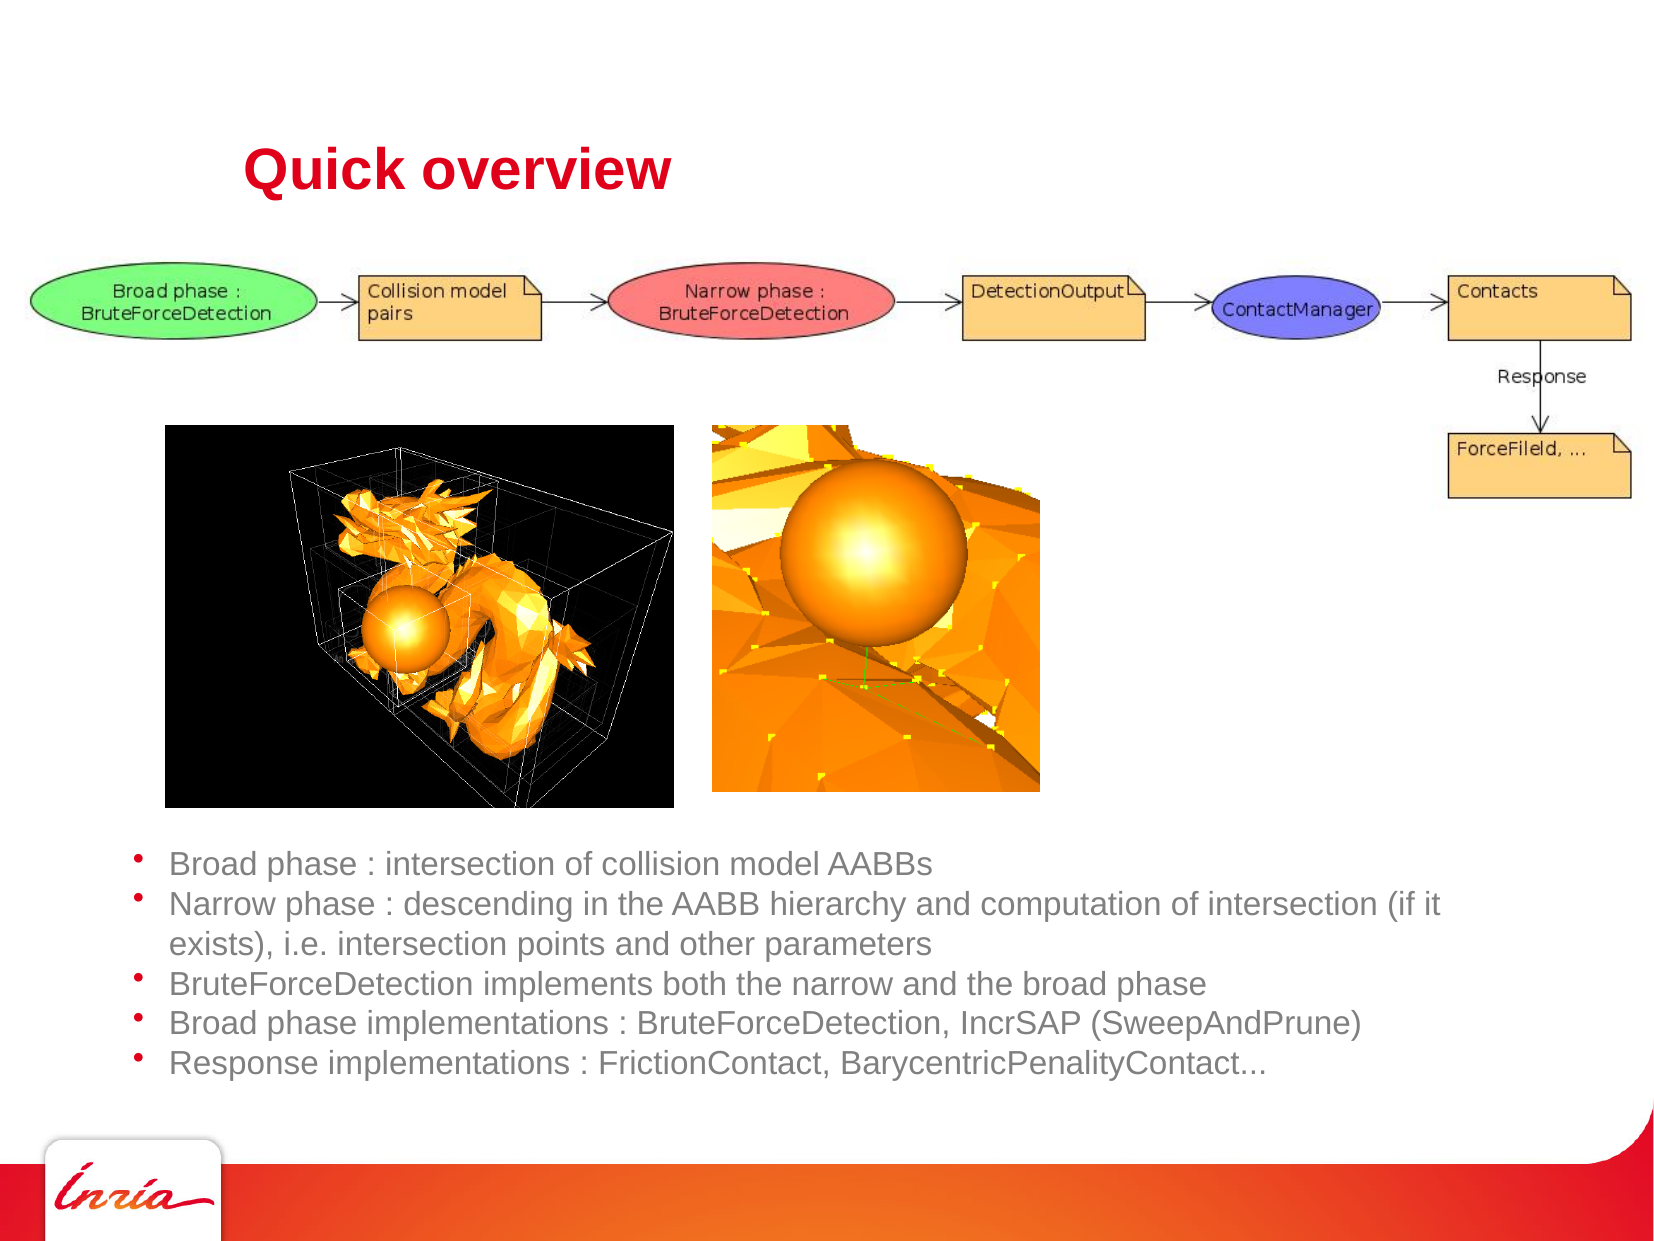

# Quick overview
Broad phase : intersection of collision model AABBs
Narrow phase : descending in the AABB hierarchy and computation of intersection (if it exists), i.e. intersection points and other parameters
BruteForceDetection implements both the narrow and the broad phase
Broad phase implementations : BruteForceDetection, IncrSAP (SweepAndPrune)
Response implementations : FrictionContact, BarycentricPenalityContact...